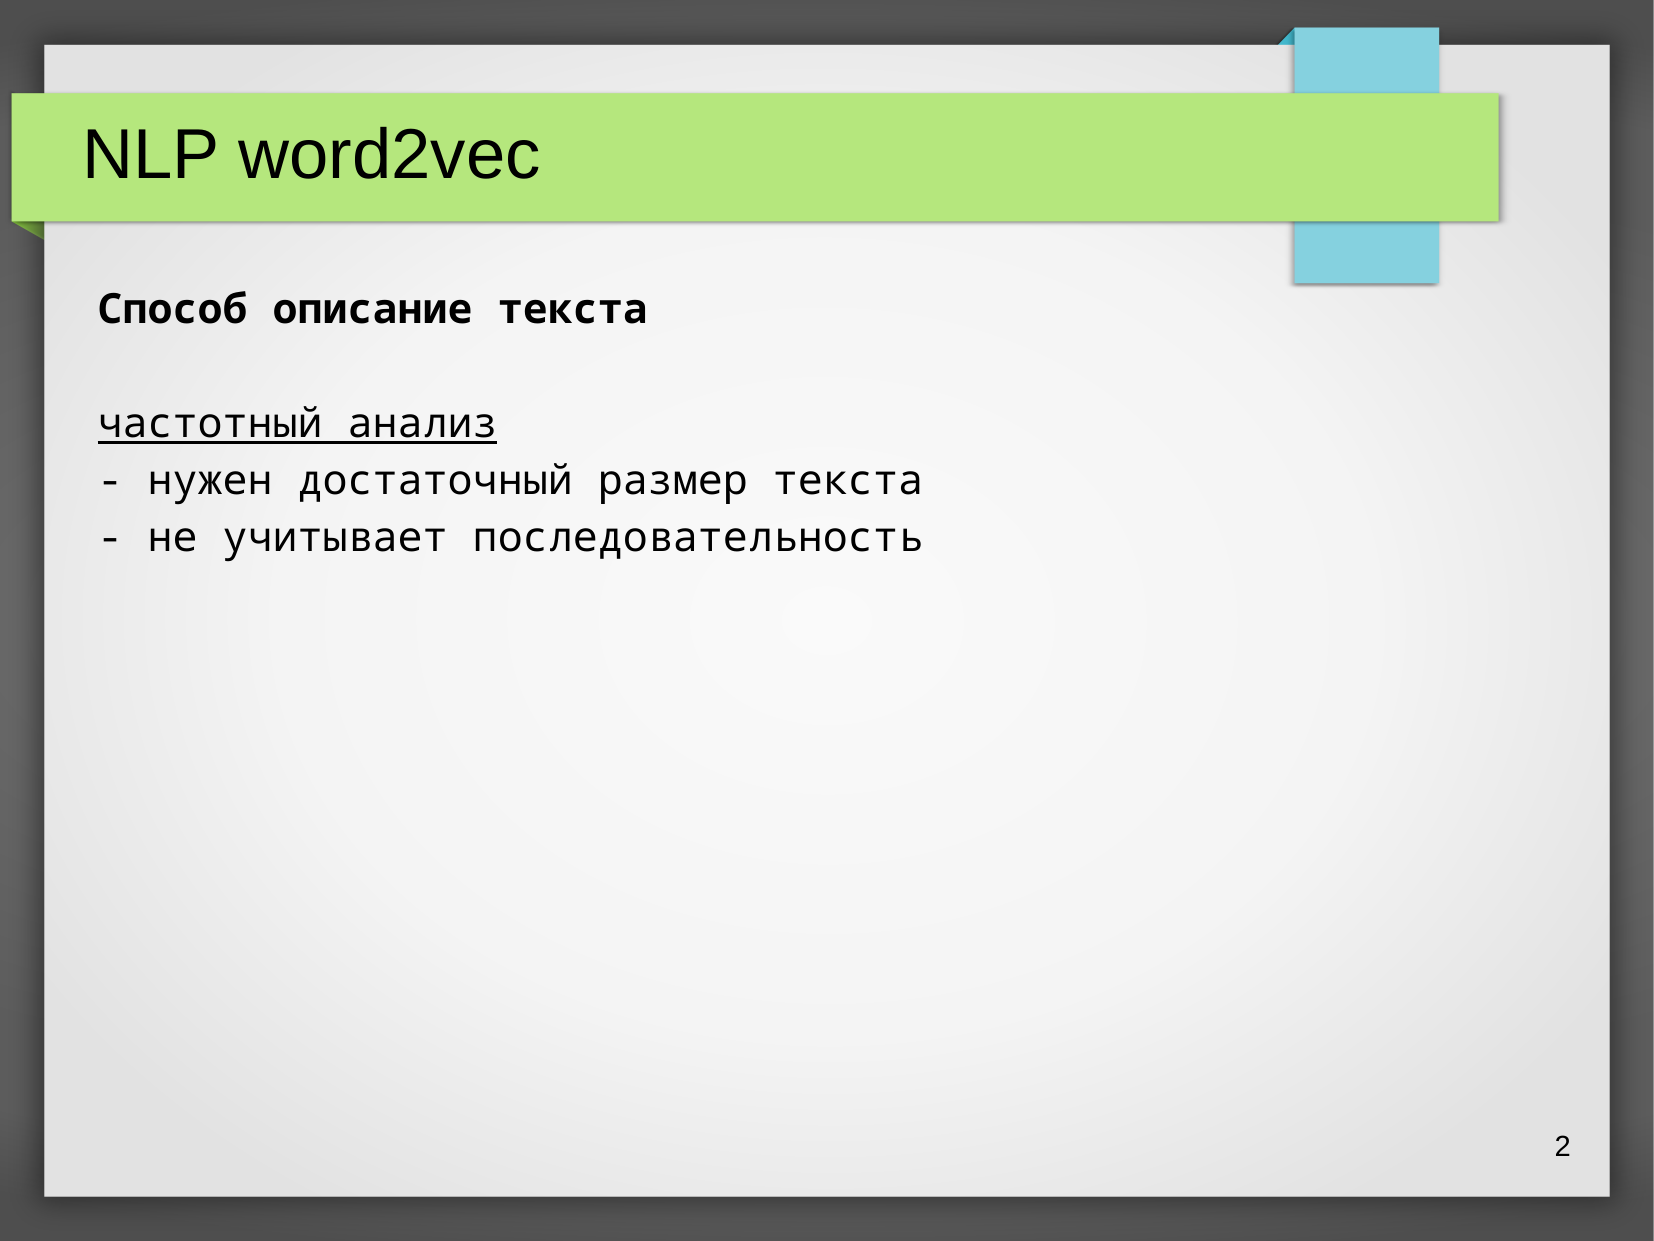

# NLP word2vec
Способ описание текста
частотный анализ
- нужен достаточный размер текста
- не учитывает последовательность
2